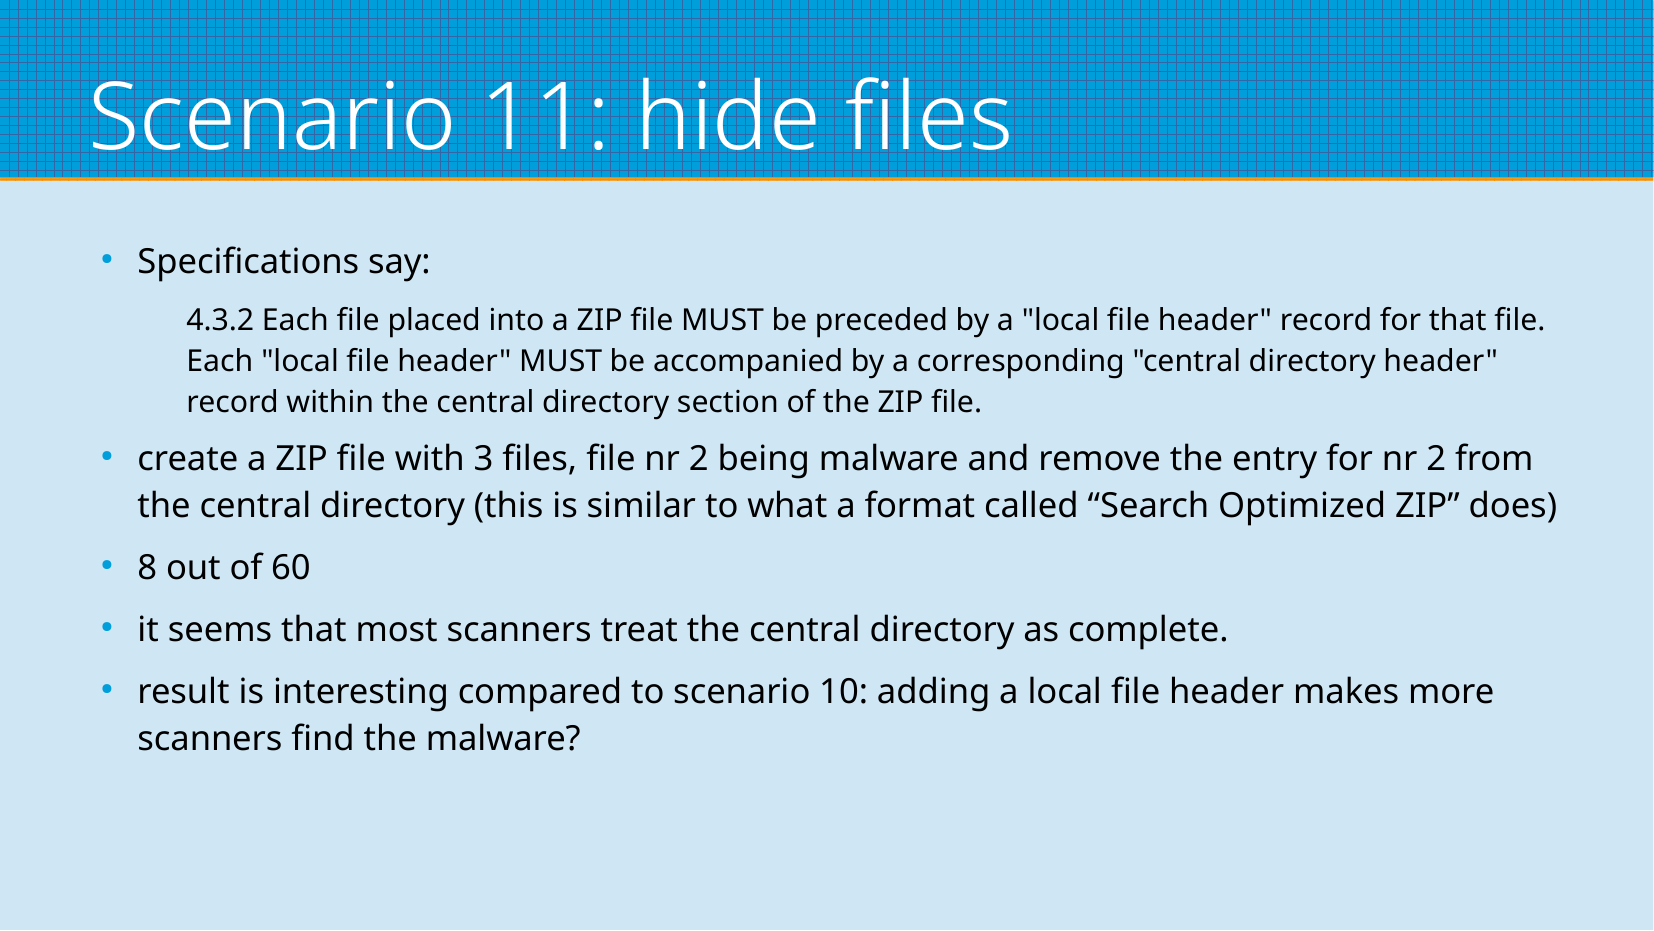

# Scenario 11: hide files
Specifications say:
4.3.2 Each file placed into a ZIP file MUST be preceded by a "local file header" record for that file. Each "local file header" MUST be accompanied by a corresponding "central directory header" record within the central directory section of the ZIP file.
create a ZIP file with 3 files, file nr 2 being malware and remove the entry for nr 2 from the central directory (this is similar to what a format called “Search Optimized ZIP” does)
8 out of 60
it seems that most scanners treat the central directory as complete.
result is interesting compared to scenario 10: adding a local file header makes more scanners find the malware?